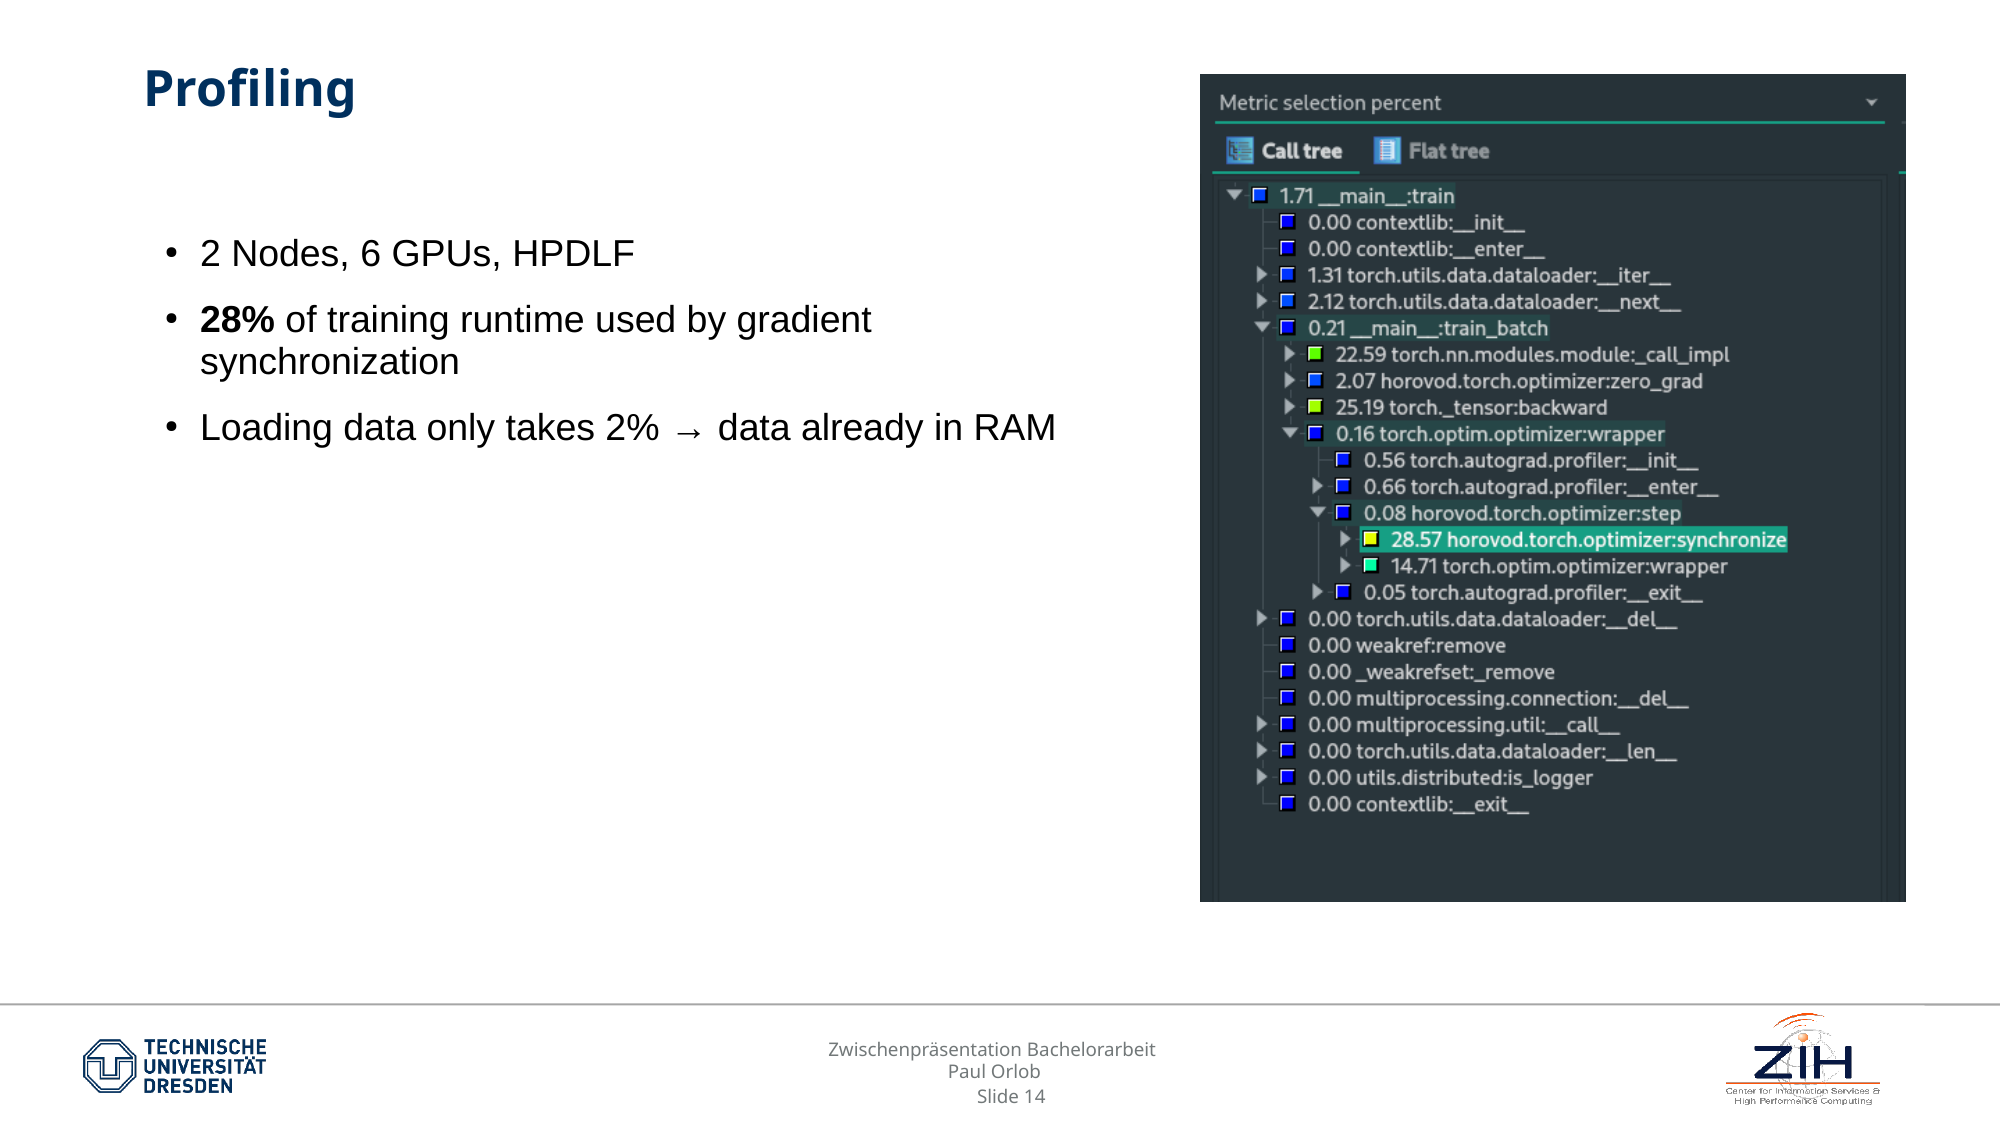

# Profiling
2 Nodes, 6 GPUs, HPDLF
28% of training runtime used by gradient synchronization
Loading data only takes 2% → data already in RAM